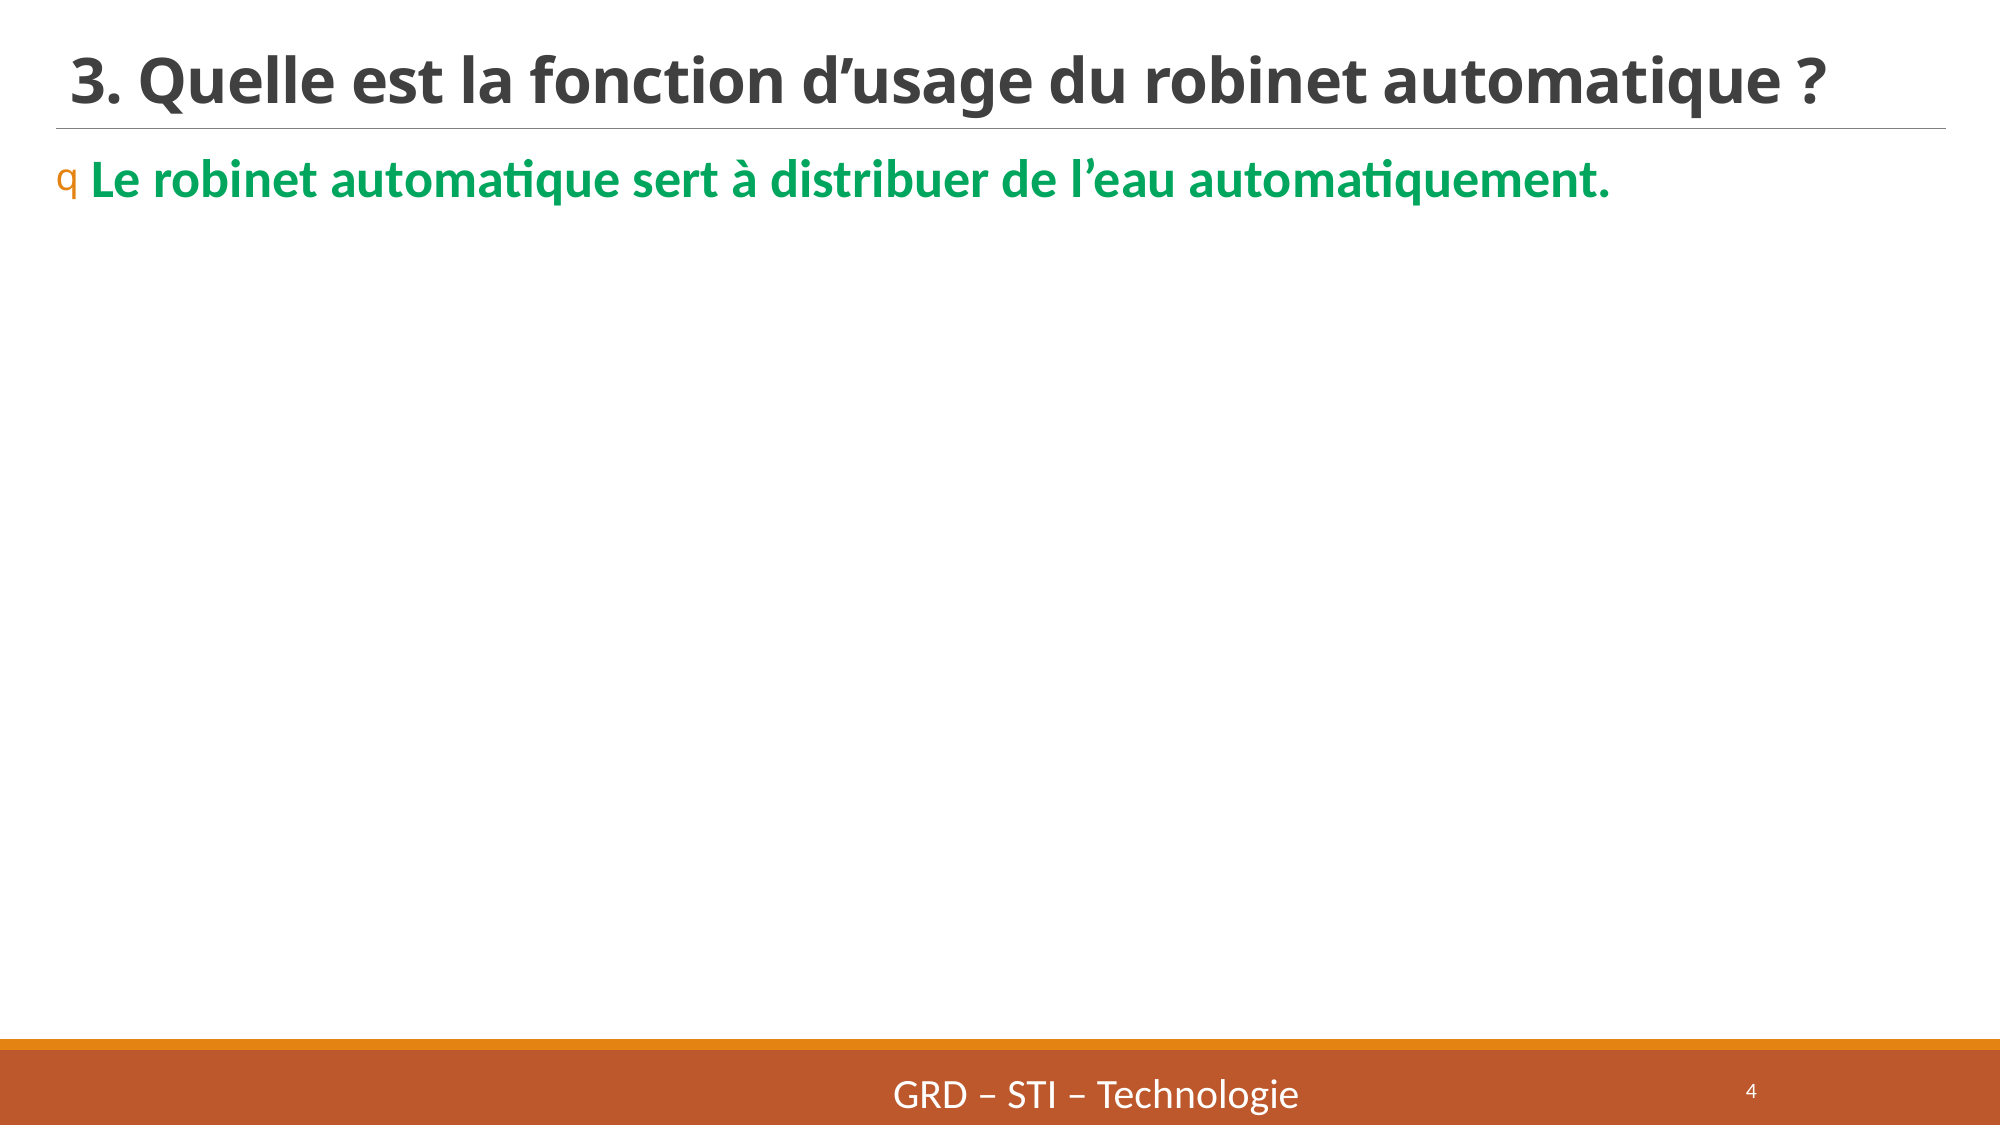

# 3. Quelle est la fonction d’usage du robinet automatique ?
 Le robinet automatique sert à distribuer de l’eau automatiquement.
GRD STI
4